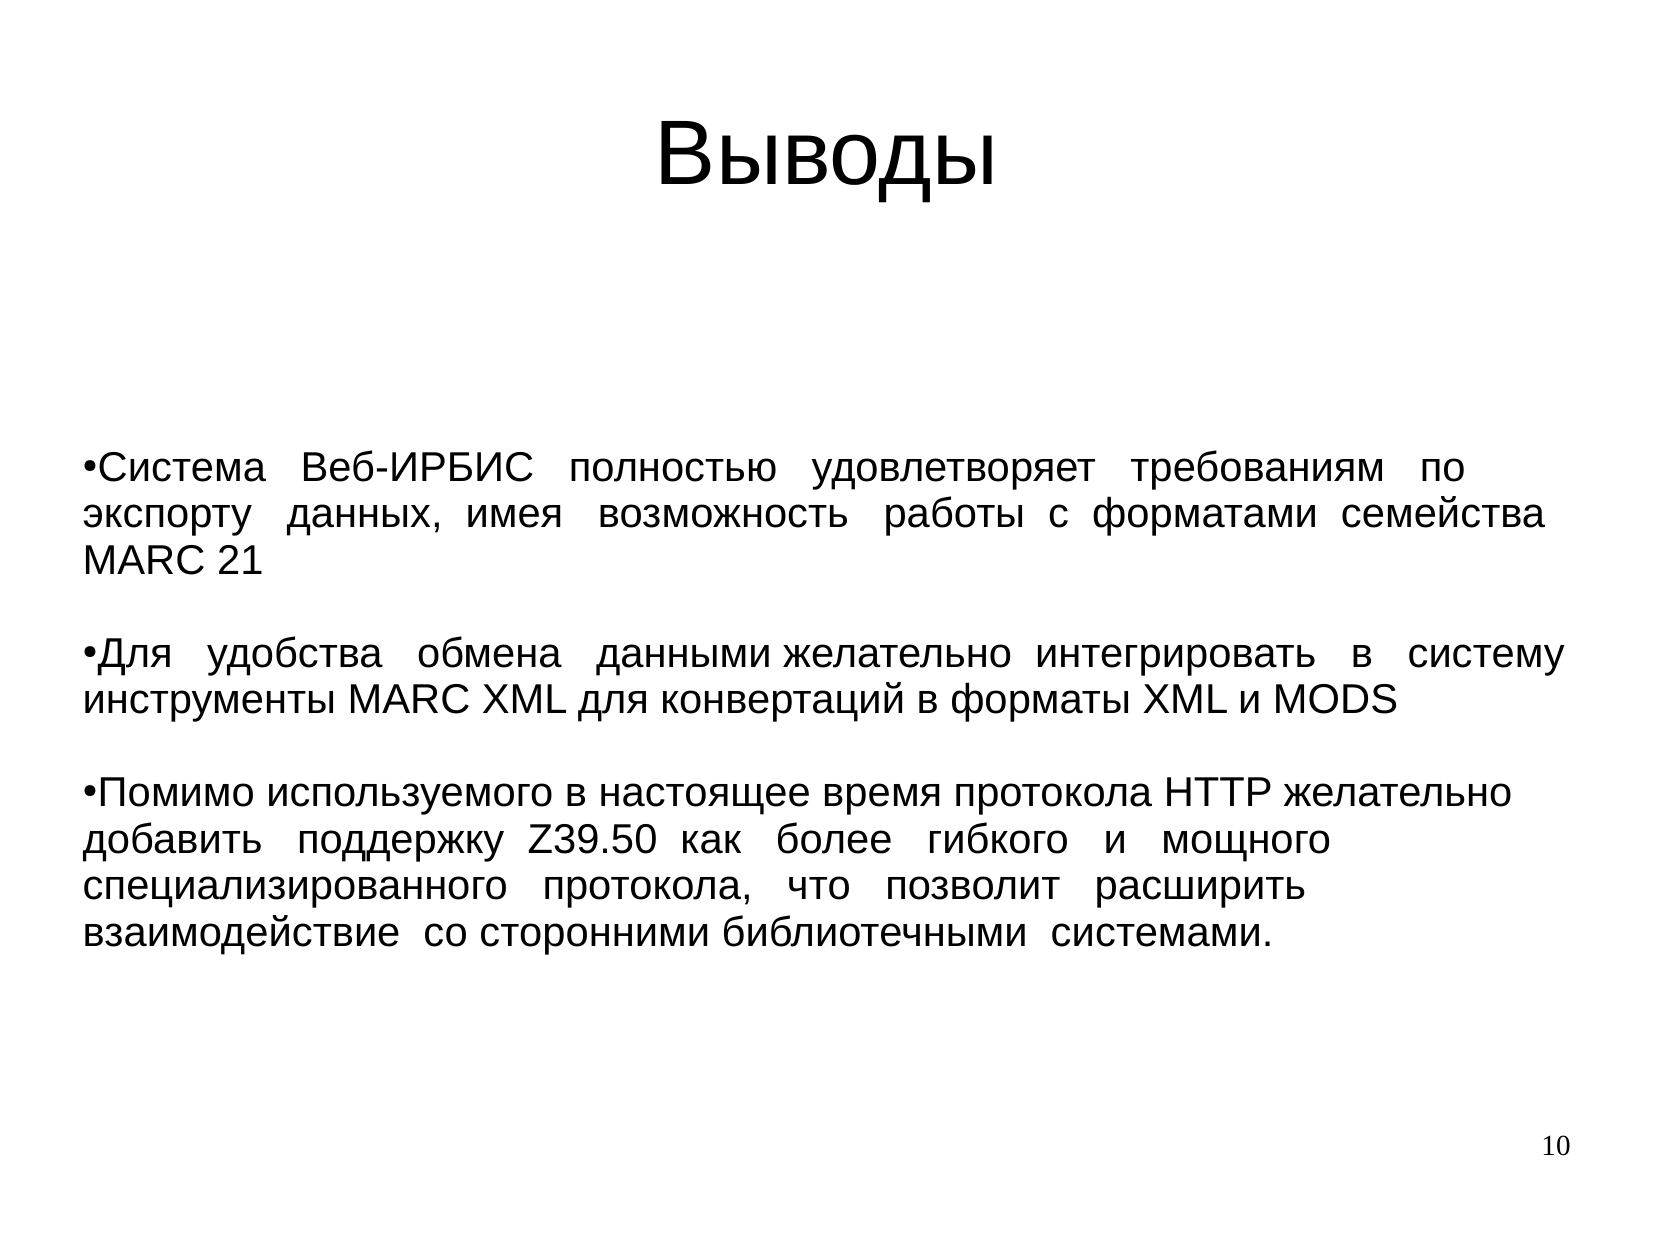

# Выводы
Система Веб-ИРБИС полностью удовлетворяет требованиям по экспорту данных, имея возможность работы с форматами семейства MARC 21
Для удобства обмена данными желательно интегрировать в систему инструменты MARC XML для конвертаций в форматы XML и MODS
Помимо используемого в настоящее время протокола HTTP желательно добавить поддержку Z39.50 как более гибкого и мощного специализированного протокола, что позволит расширить взаимодействие со сторонними библиотечными системами.
10